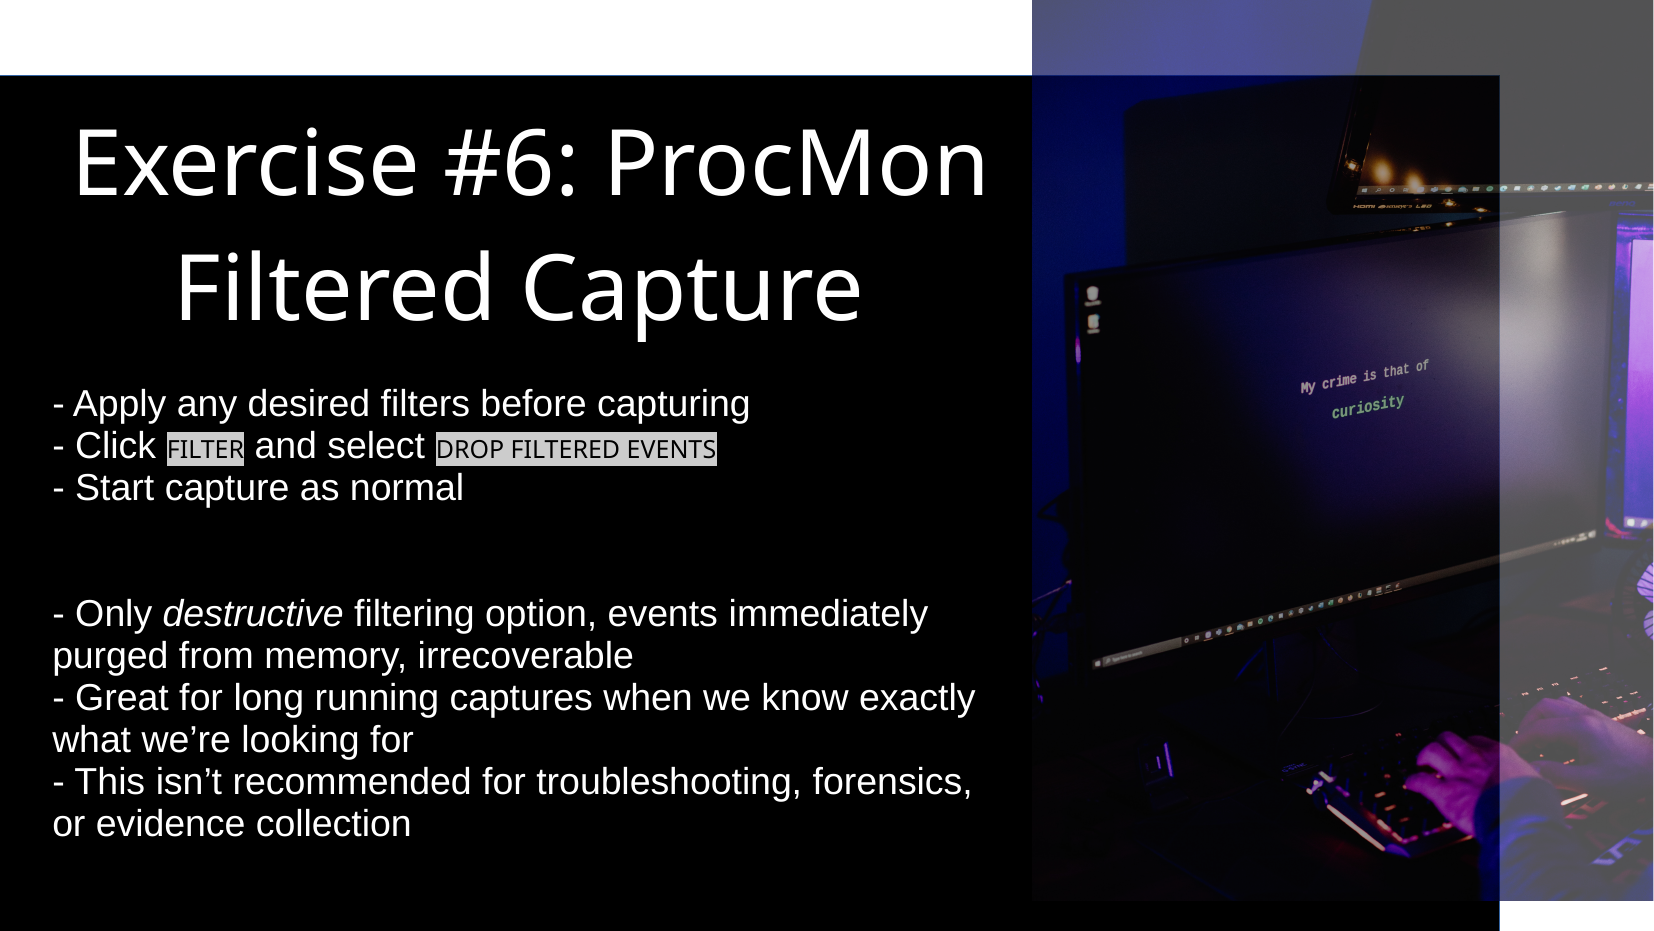

# Exercise #6: ProcMon Filtered Capture
- Apply any desired filters before capturing
- Click FILTER and select DROP FILTERED EVENTS
- Start capture as normal
- Only destructive filtering option, events immediately purged from memory, irrecoverable
- Great for long running captures when we know exactly what we’re looking for
- This isn’t recommended for troubleshooting, forensics, or evidence collection